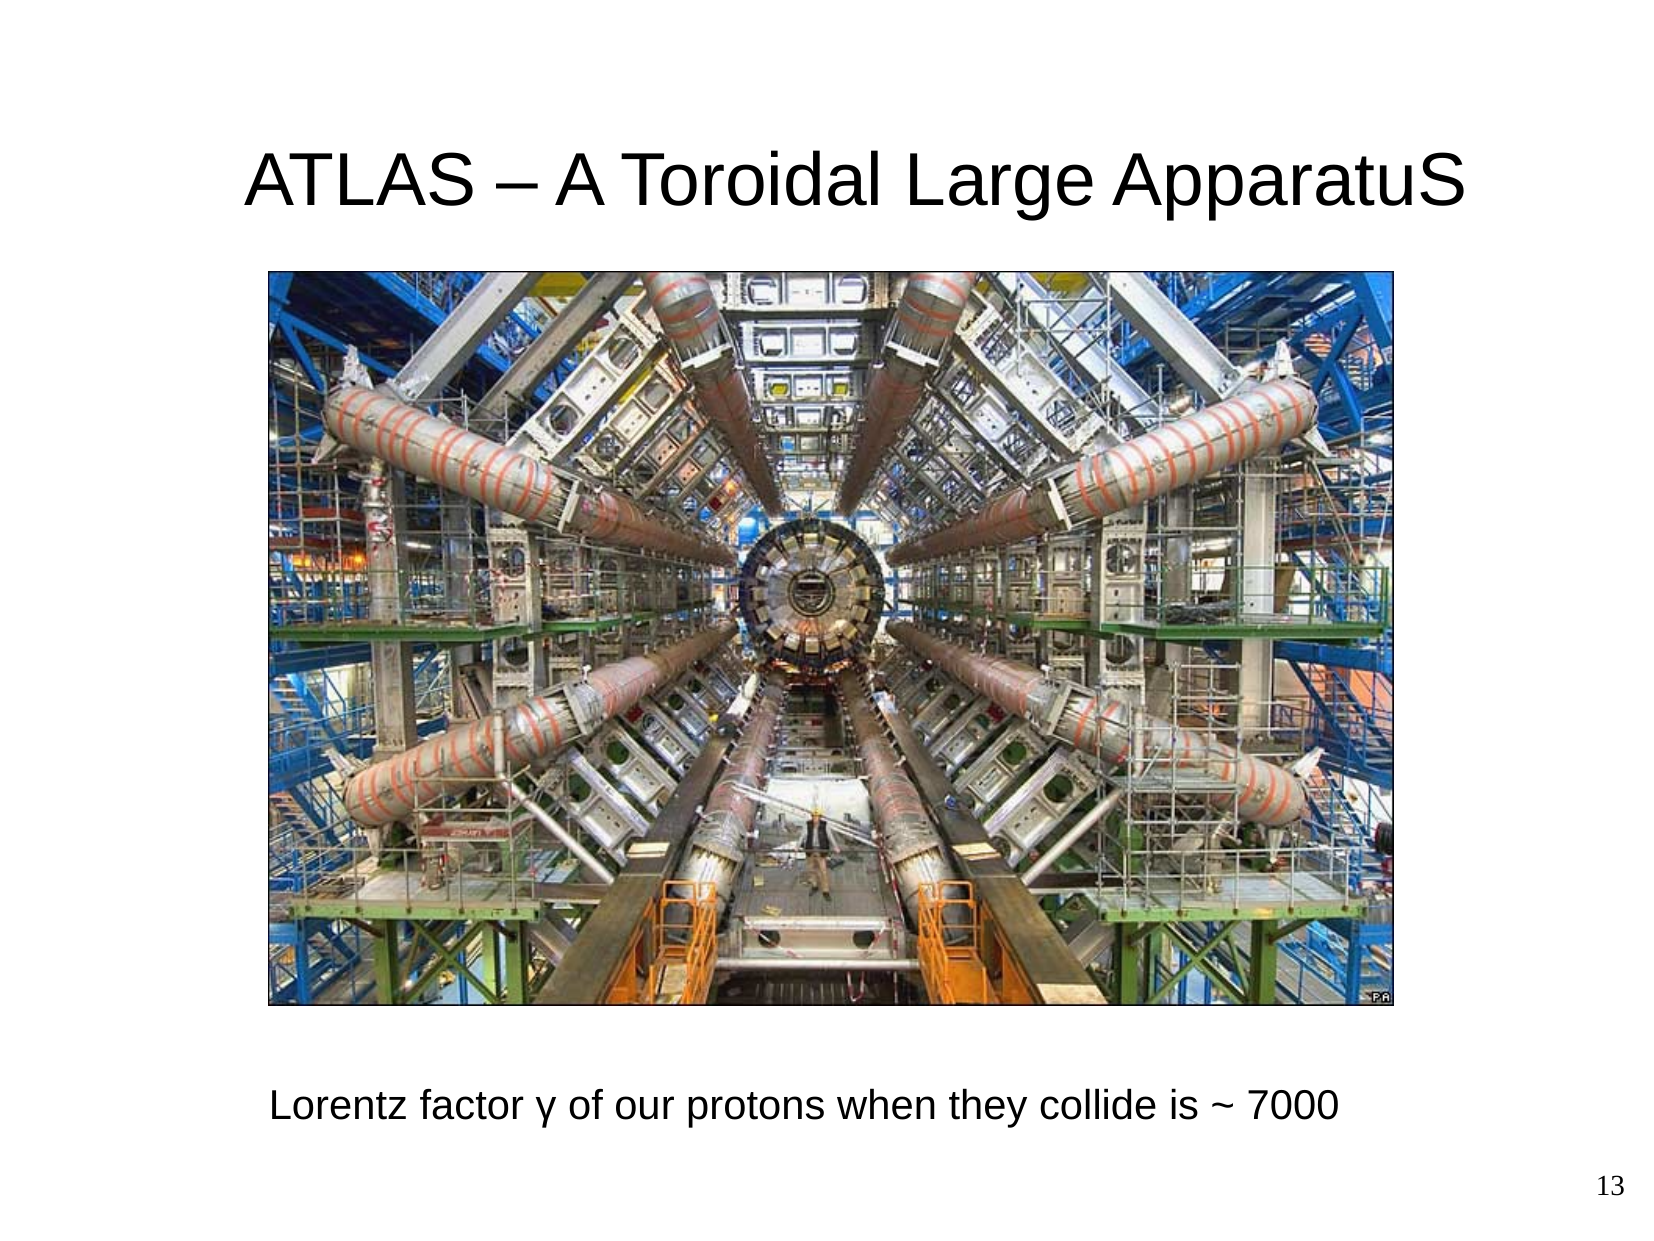

ATLAS – A Toroidal Large ApparatuS
Lorentz factor γ of our protons when they collide is ~ 7000
13